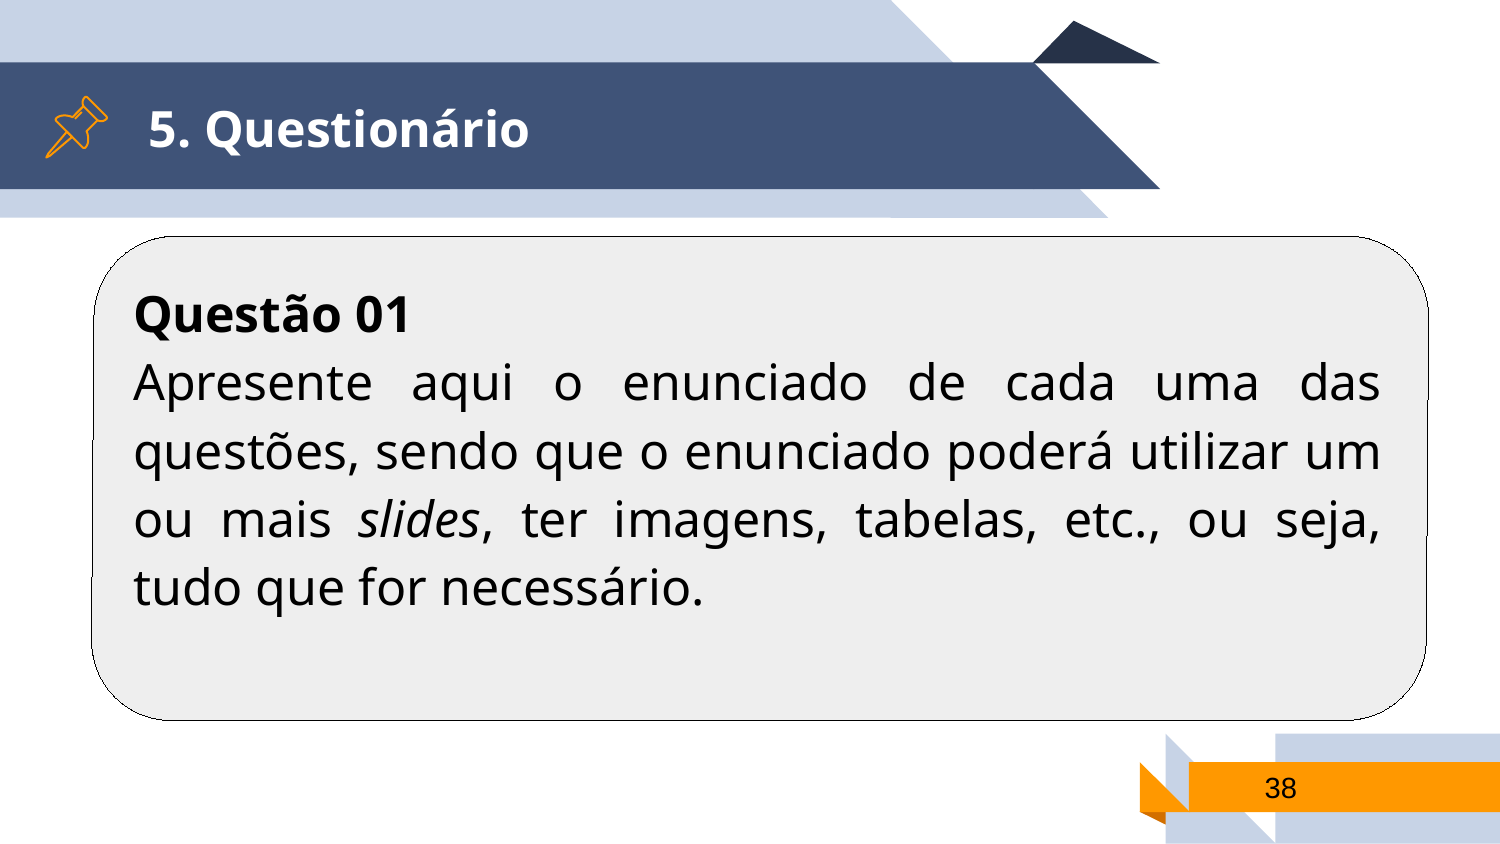

# 5. Questionário
Questão 01
Apresente aqui o enunciado de cada uma das questões, sendo que o enunciado poderá utilizar um ou mais slides, ter imagens, tabelas, etc., ou seja, tudo que for necessário.